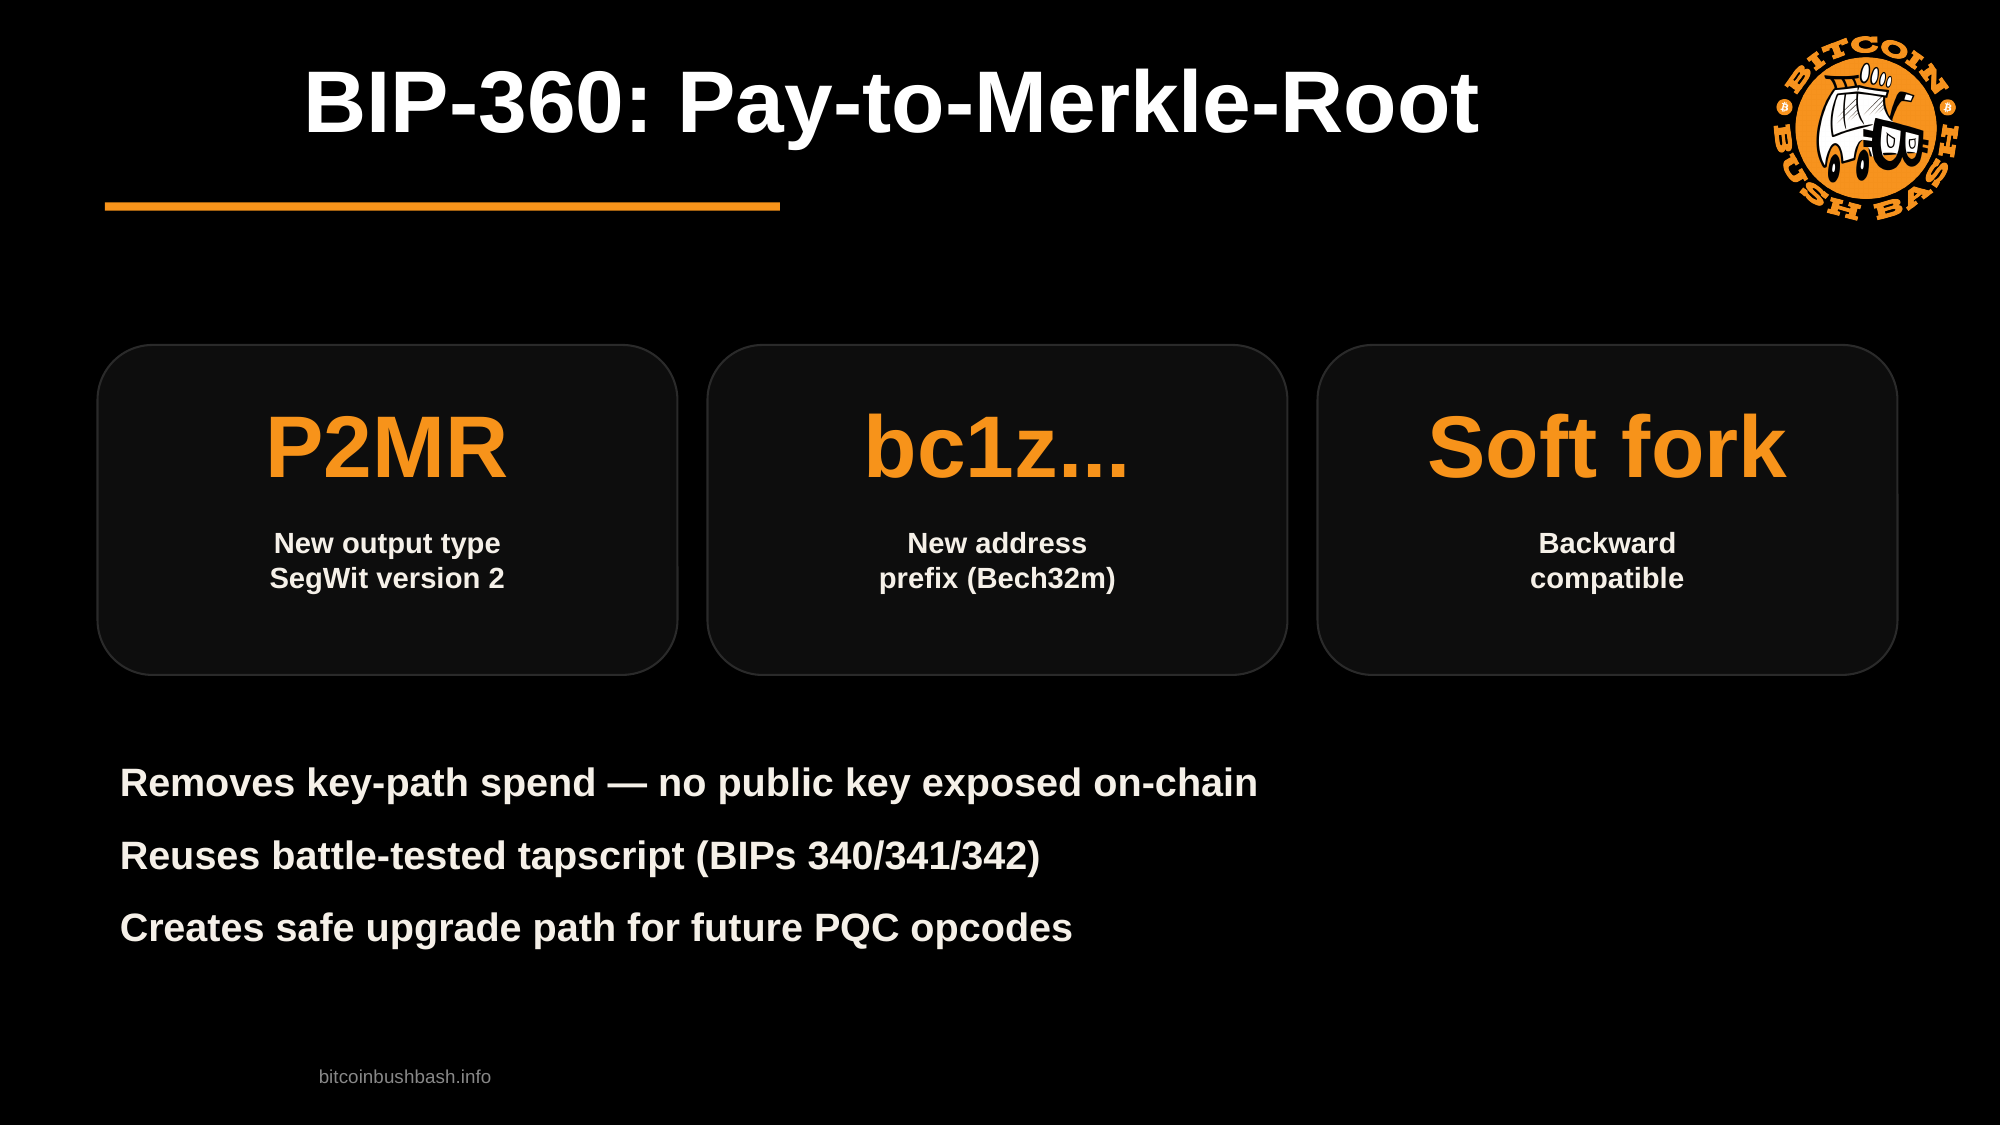

BIP-360: Pay-to-Merkle-Root
P2MR
bc1z...
Soft fork
New output type
SegWit version 2
New address
prefix (Bech32m)
Backward
compatible
Removes key-path spend — no public key exposed on-chain
Reuses battle-tested tapscript (BIPs 340/341/342)
Creates safe upgrade path for future PQC opcodes
bitcoinbushbash.info